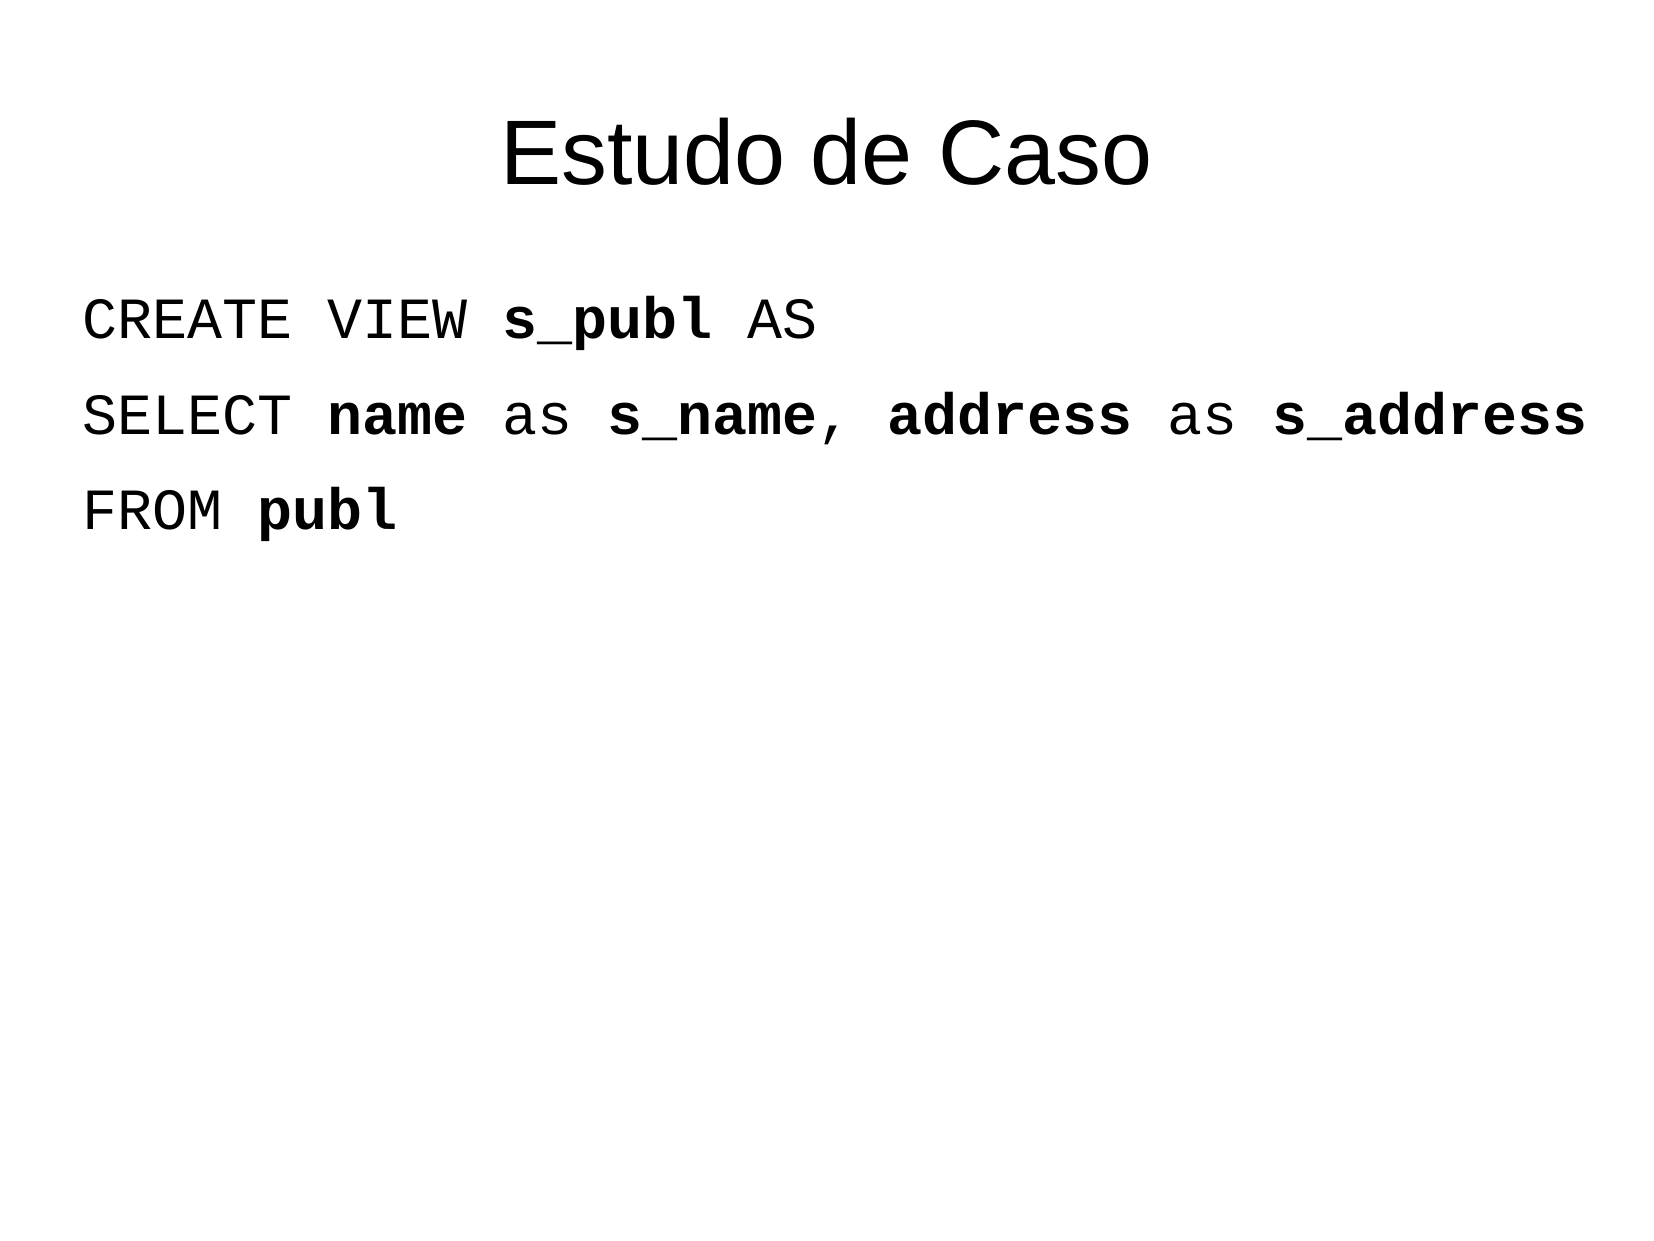

# Estudo de Caso
CREATE VIEW s_publ AS
SELECT name as s_name, address as s_address
FROM publ